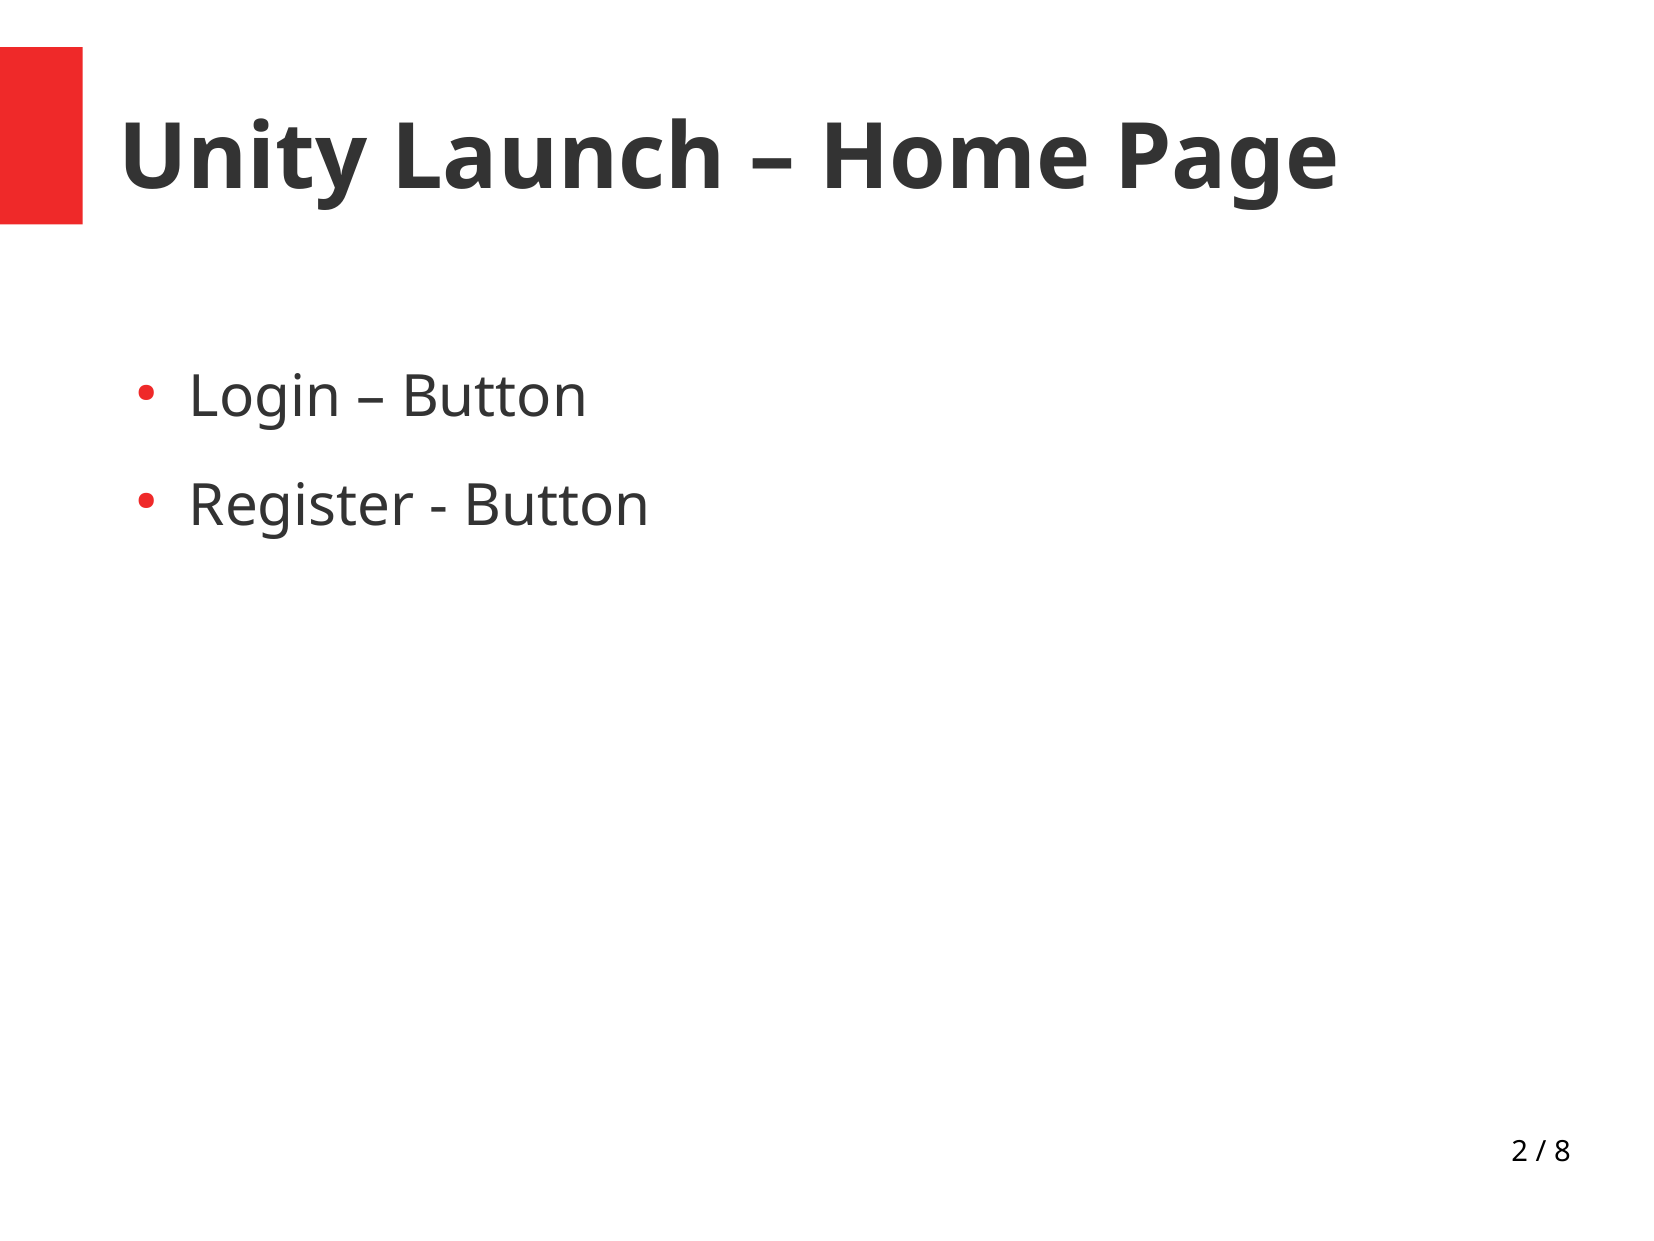

# Unity Launch – Home Page
Login – Button
Register - Button
2